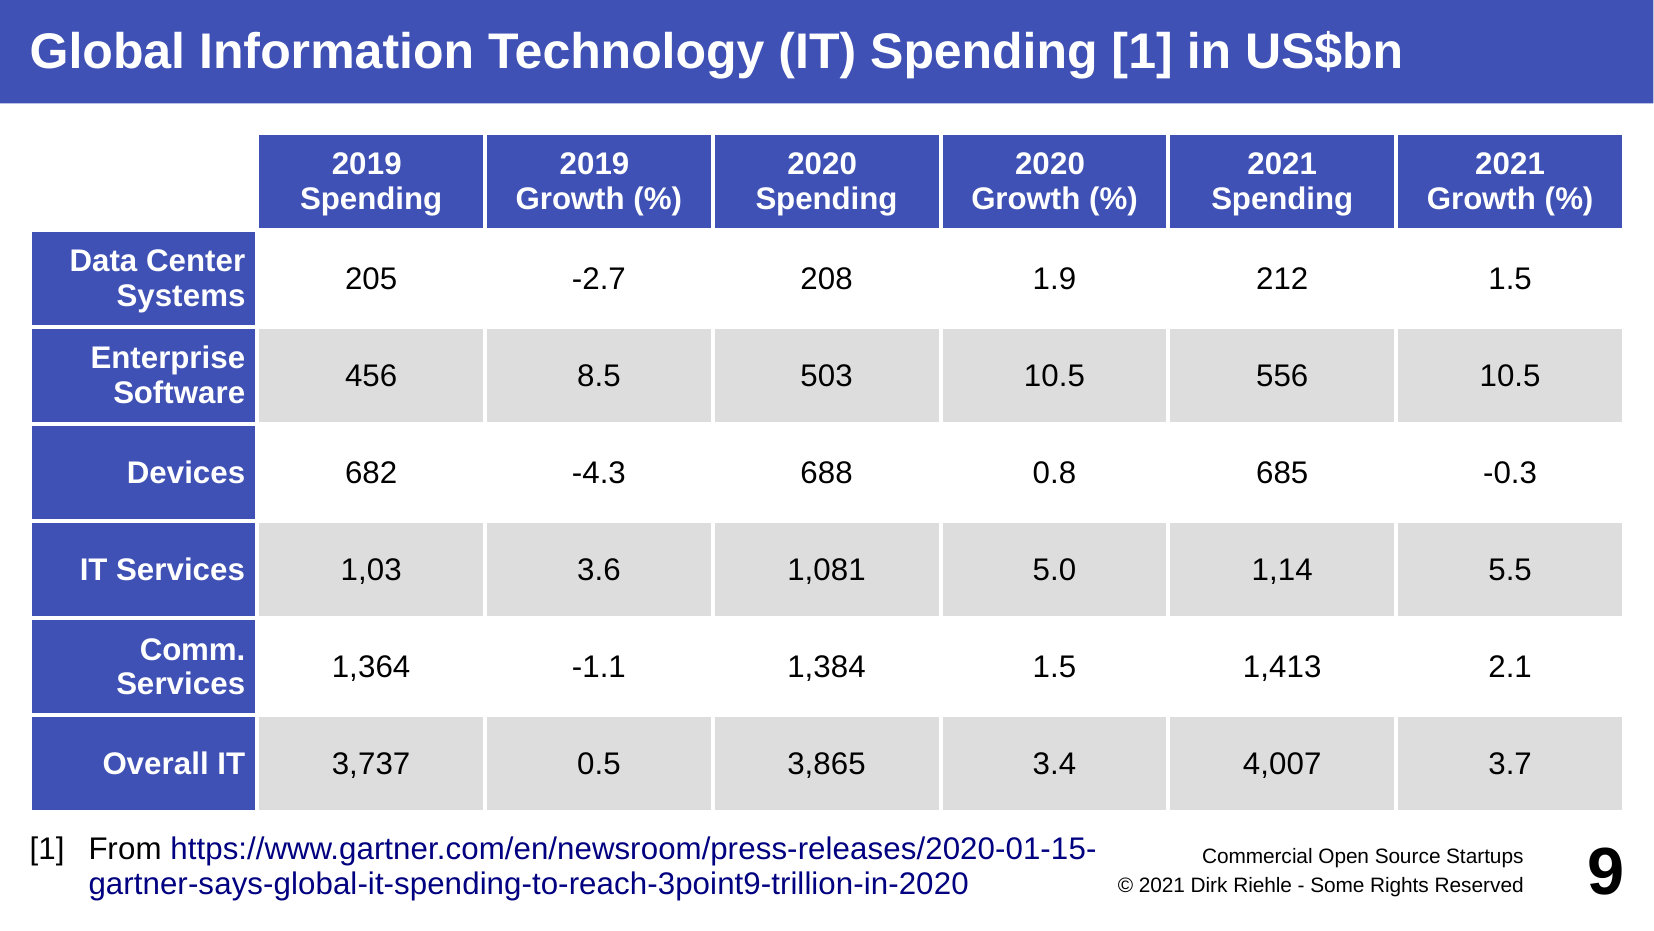

# Global Information Technology (IT) Spending [1] in US$bn
| | 2019  Spending | 2019  Growth (%) | 2020  Spending | 2020  Growth (%) | 2021 Spending | 2021 Growth (%) |
| --- | --- | --- | --- | --- | --- | --- |
| Data Center Systems | 205 | -2.7 | 208 | 1.9 | 212 | 1.5 |
| Enterprise Software | 456 | 8.5 | 503 | 10.5 | 556 | 10.5 |
| Devices | 682 | -4.3 | 688 | 0.8 | 685 | -0.3 |
| IT Services | 1,03 | 3.6 | 1,081 | 5.0 | 1,14 | 5.5 |
| Comm. Services | 1,364 | -1.1 | 1,384 | 1.5 | 1,413 | 2.1 |
| Overall IT | 3,737 | 0.5 | 3,865 | 3.4 | 4,007 | 3.7 |
[1]	From https://www.gartner.com/en/newsroom/press-releases/2020-01-15-
gartner-says-global-it-spending-to-reach-3point9-trillion-in-2020
Commercial Open Source Startups
9
© 2021 Dirk Riehle - Some Rights Reserved